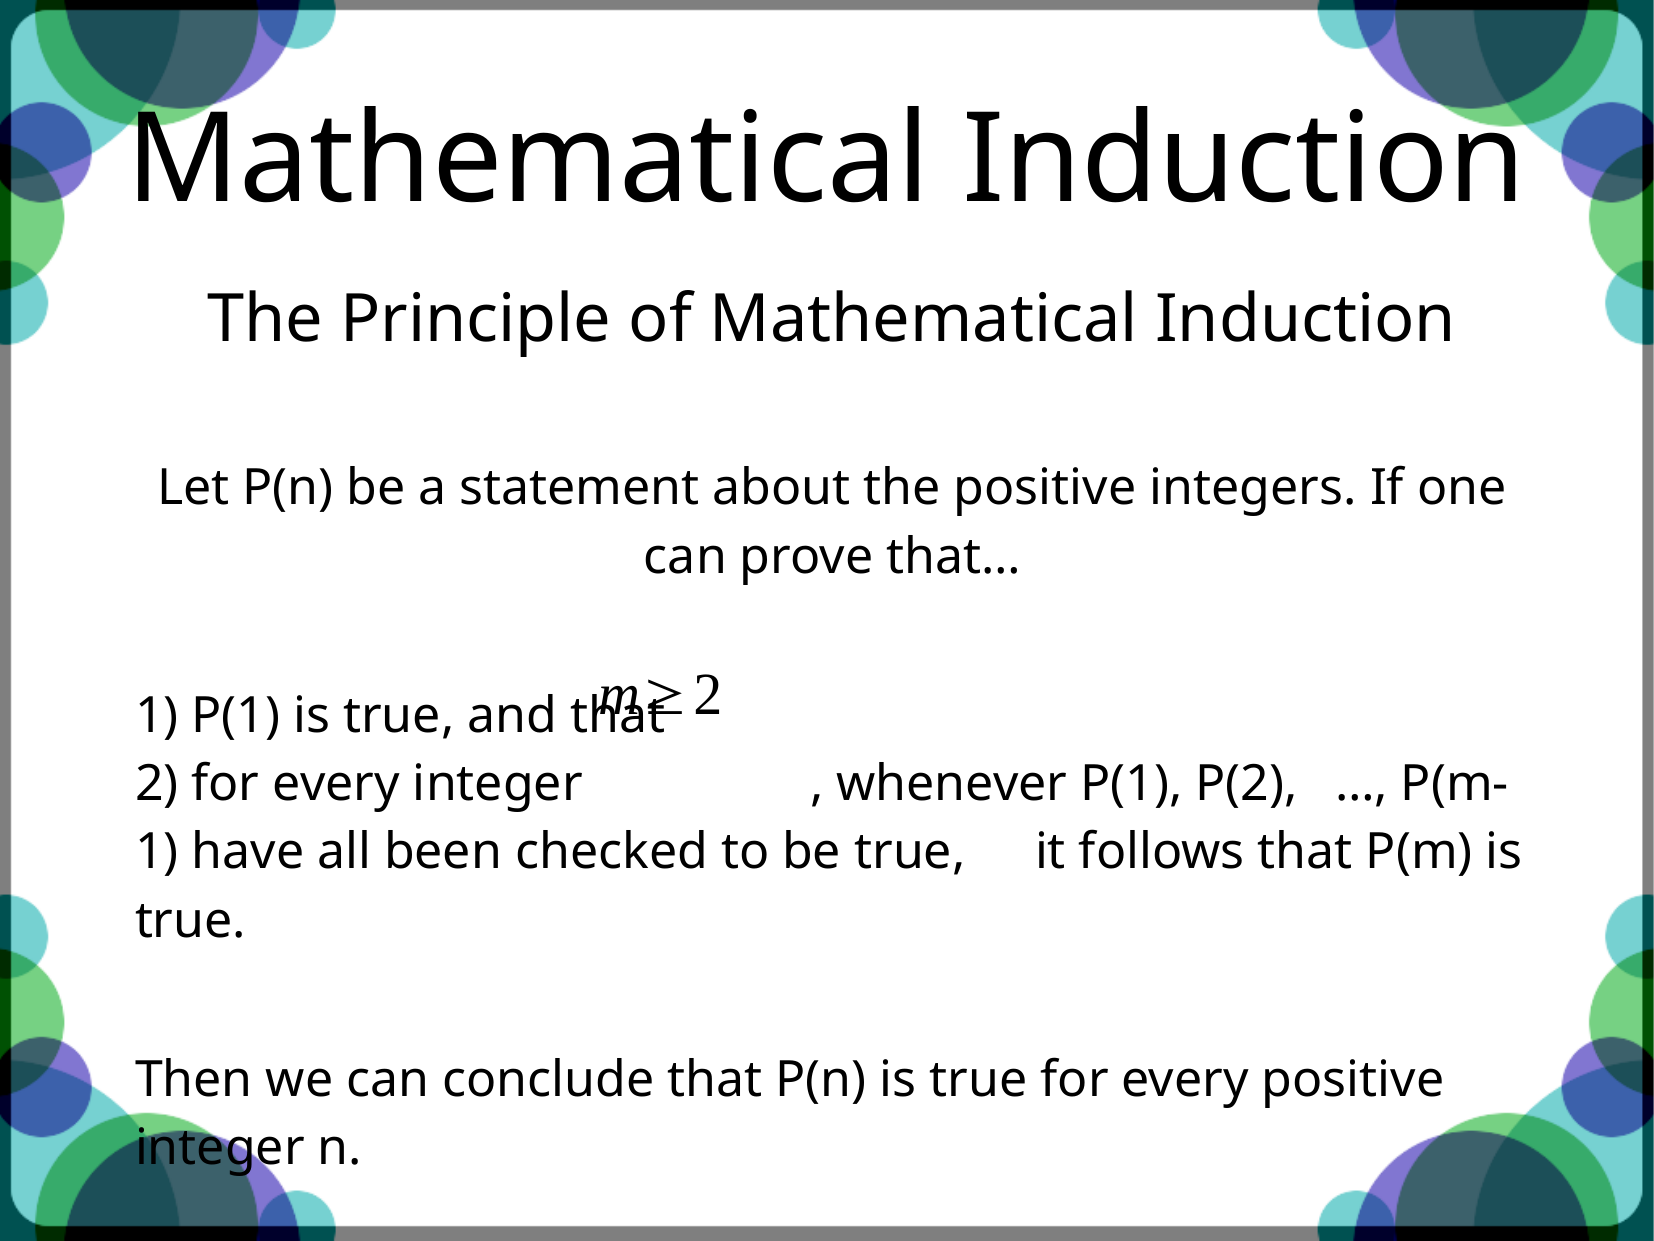

# Mathematical Induction
The Principle of Mathematical Induction
Let P(n) be a statement about the positive integers. If one can prove that…
1) P(1) is true, and that
2) for every integer 			, whenever P(1), P(2), 	…, P(m-1) have all been checked to be true, 	it follows that P(m) is true.
Then we can conclude that P(n) is true for every positive integer n.